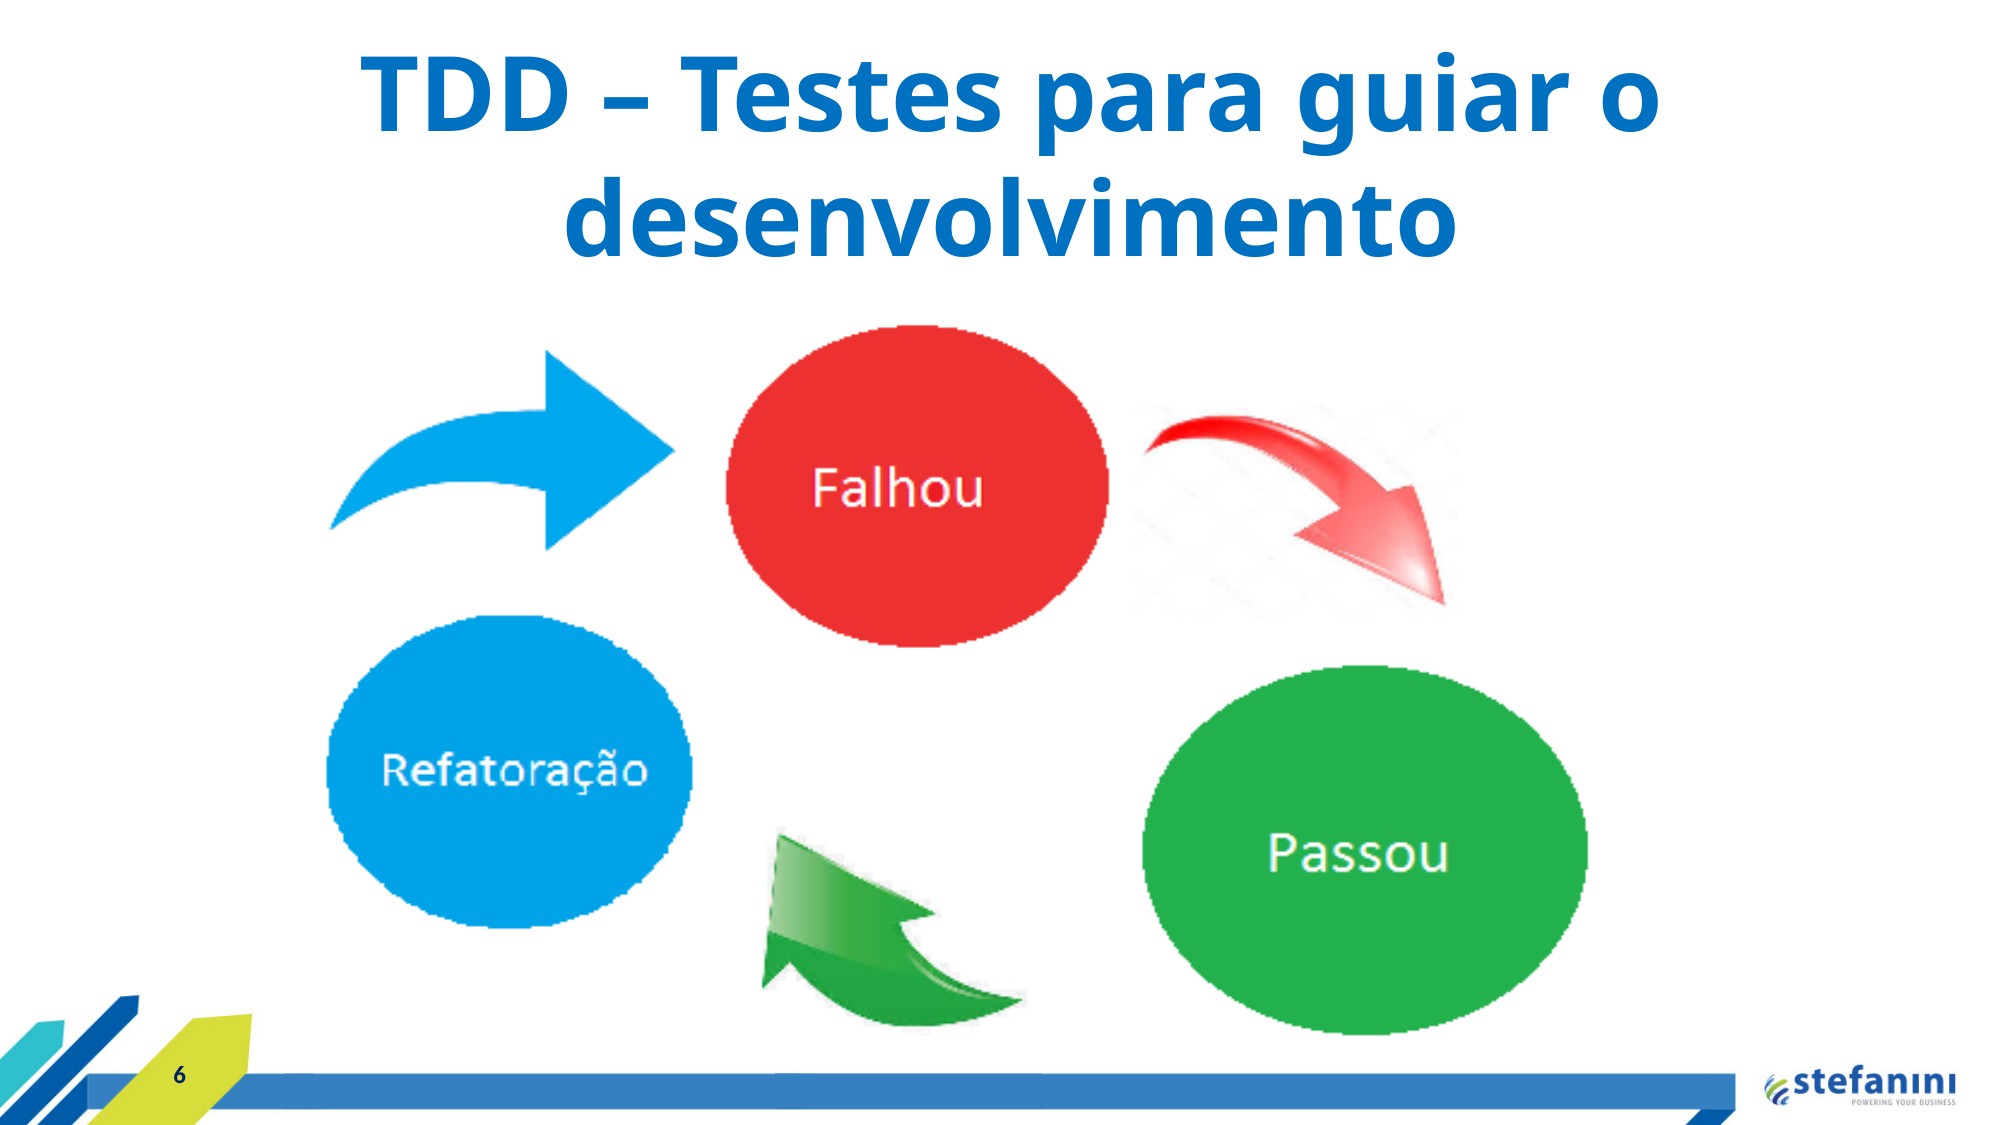

TDD – Testes para guiar o desenvolvimento